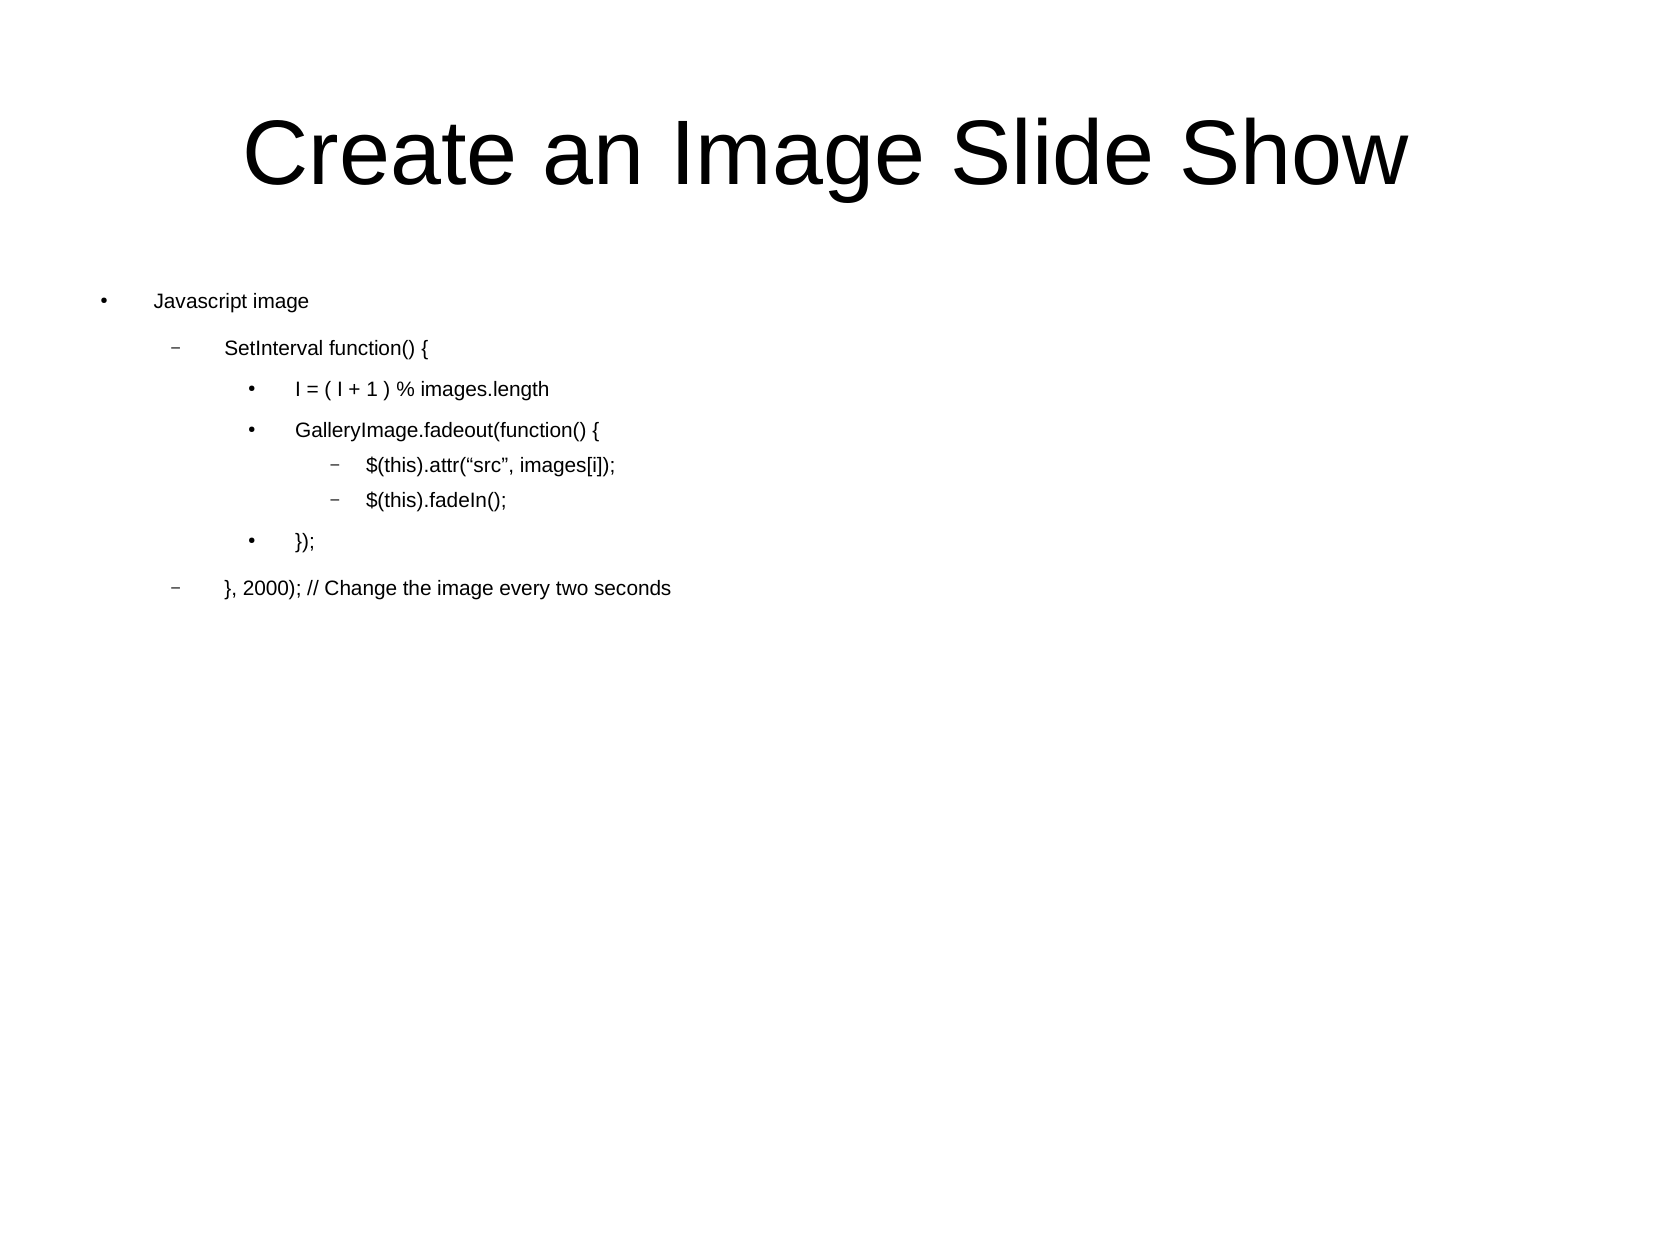

# Create an Image Slide Show
Javascript image
SetInterval function() {
I = ( I + 1 ) % images.length
GalleryImage.fadeout(function() {
$(this).attr(“src”, images[i]);
$(this).fadeIn();
});
}, 2000); // Change the image every two seconds